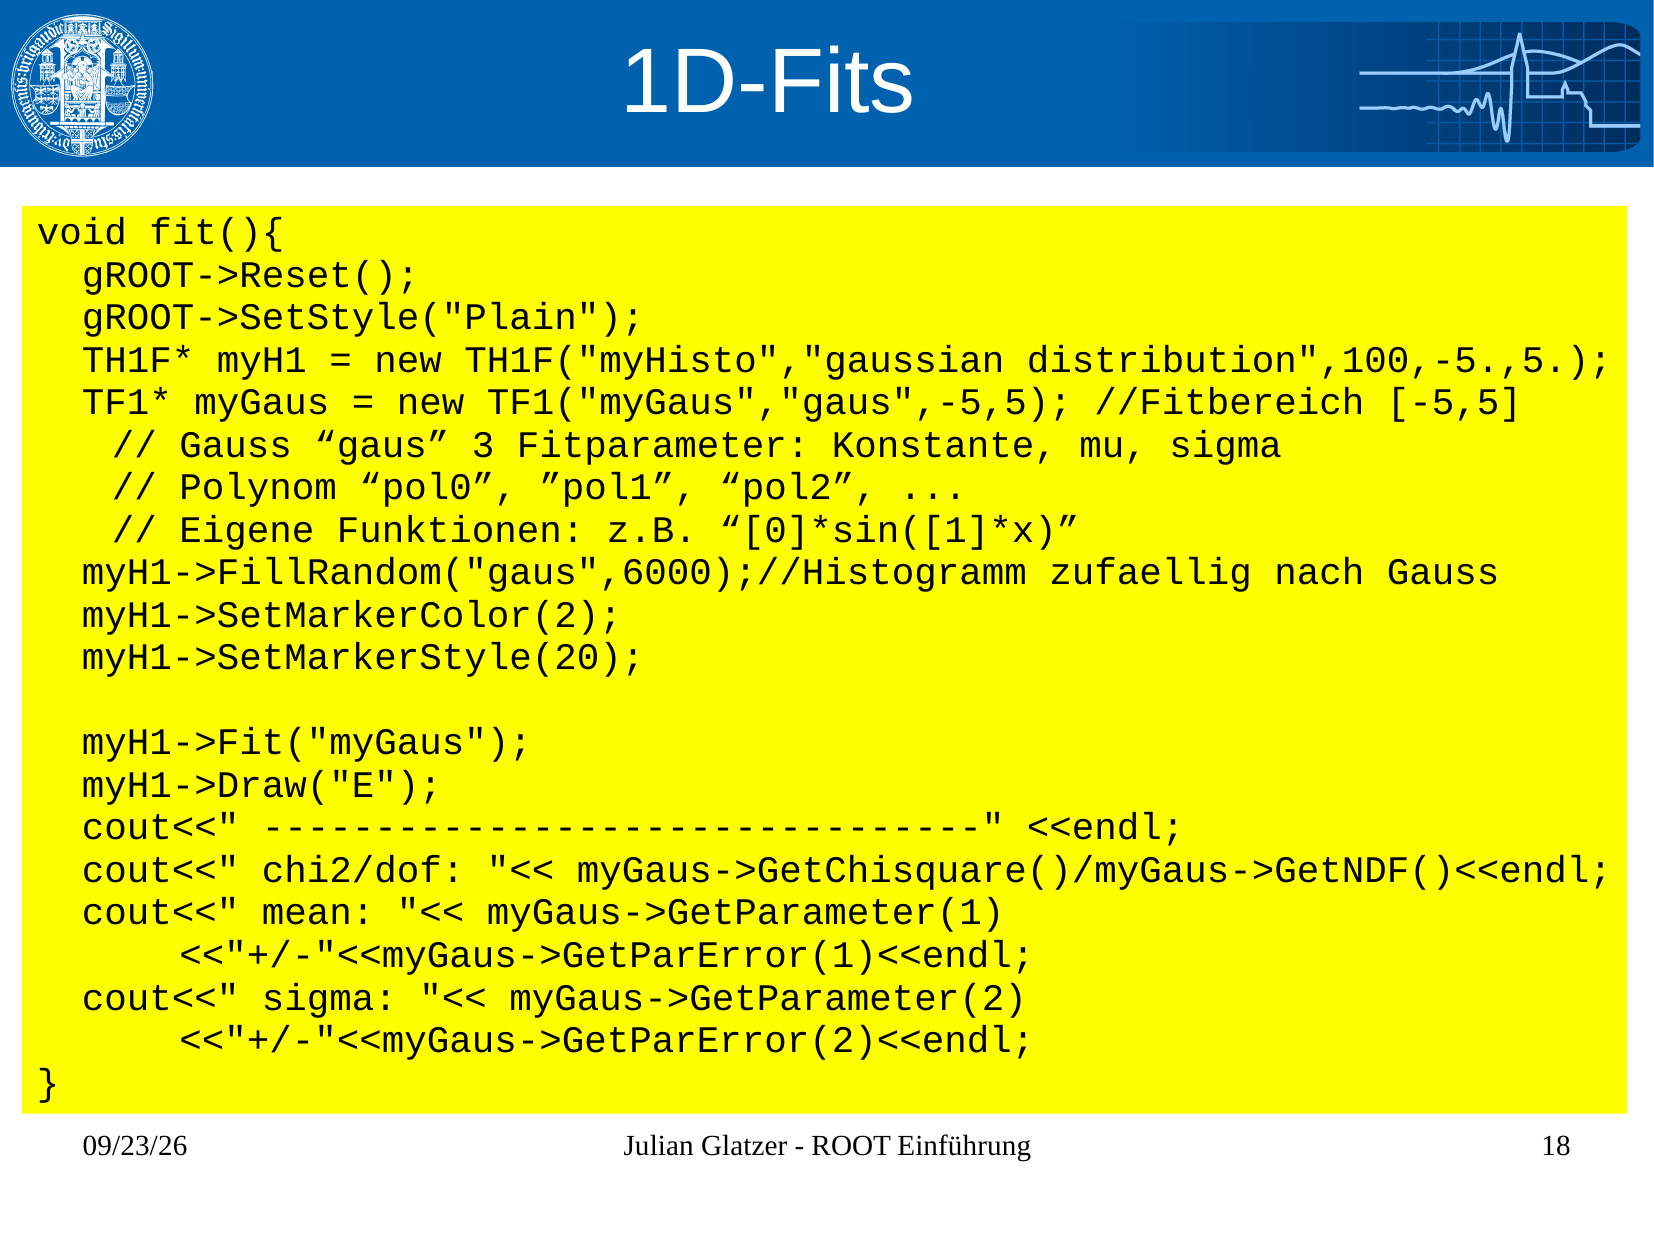

# 1D-Fits
void fit(){
 gROOT->Reset();
 gROOT->SetStyle("Plain");
 TH1F* myH1 = new TH1F("myHisto","gaussian distribution",100,-5.,5.);
 TF1* myGaus = new TF1("myGaus","gaus",-5,5); //Fitbereich [-5,5]
	// Gauss “gaus” 3 Fitparameter: Konstante, mu, sigma
	// Polynom “pol0”, ”pol1”, “pol2”, ...
	// Eigene Funktionen: z.B. “[0]*sin([1]*x)”
 myH1->FillRandom("gaus",6000);//Histogramm zufaellig nach Gauss
 myH1->SetMarkerColor(2);
 myH1->SetMarkerStyle(20);
 myH1->Fit("myGaus");
 myH1->Draw("E");
 cout<<" --------------------------------" <<endl;
 cout<<" chi2/dof: "<< myGaus->GetChisquare()/myGaus->GetNDF()<<endl;
 cout<<" mean: "<< myGaus->GetParameter(1)
	 <<"+/-"<<myGaus->GetParError(1)<<endl;
 cout<<" sigma: "<< myGaus->GetParameter(2)
	 <<"+/-"<<myGaus->GetParError(2)<<endl;
}
Julian Glatzer - ROOT Einführung
18